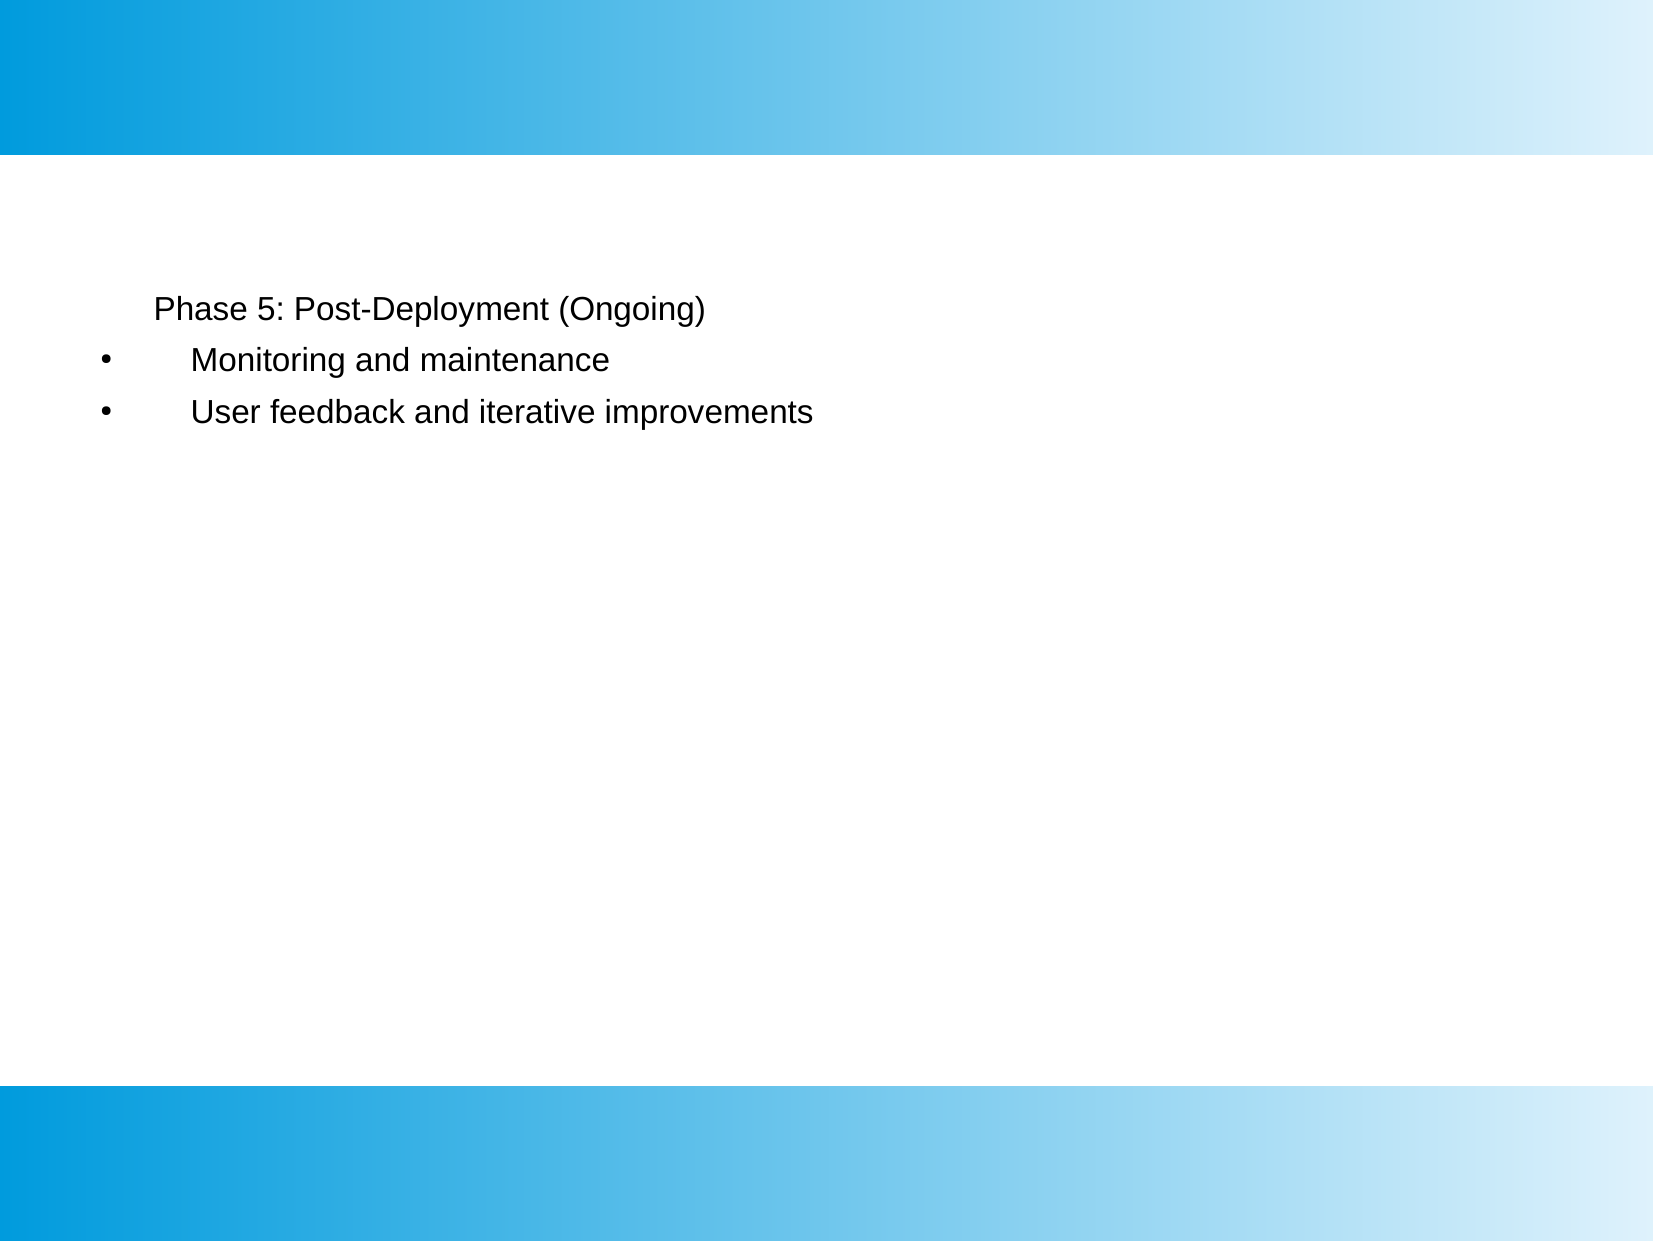

#
Phase 5: Post-Deployment (Ongoing)
 Monitoring and maintenance
 User feedback and iterative improvements